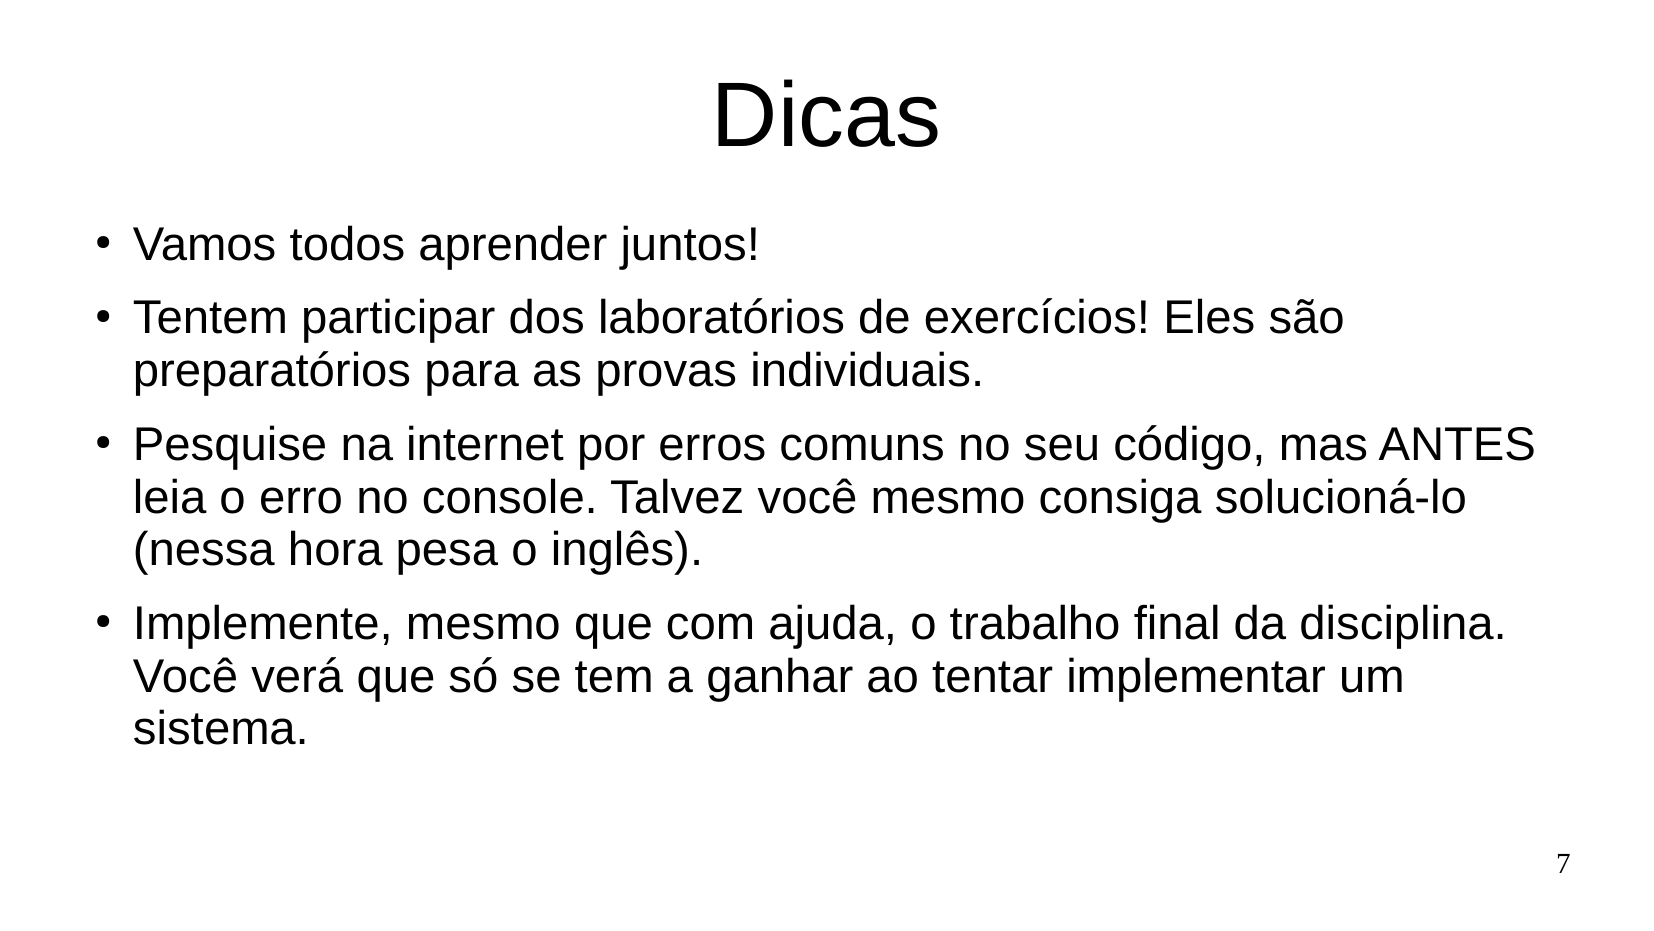

# Dicas
Vamos todos aprender juntos!
Tentem participar dos laboratórios de exercícios! Eles são preparatórios para as provas individuais.
Pesquise na internet por erros comuns no seu código, mas ANTES leia o erro no console. Talvez você mesmo consiga solucioná-lo (nessa hora pesa o inglês).
Implemente, mesmo que com ajuda, o trabalho final da disciplina. Você verá que só se tem a ganhar ao tentar implementar um sistema.
7